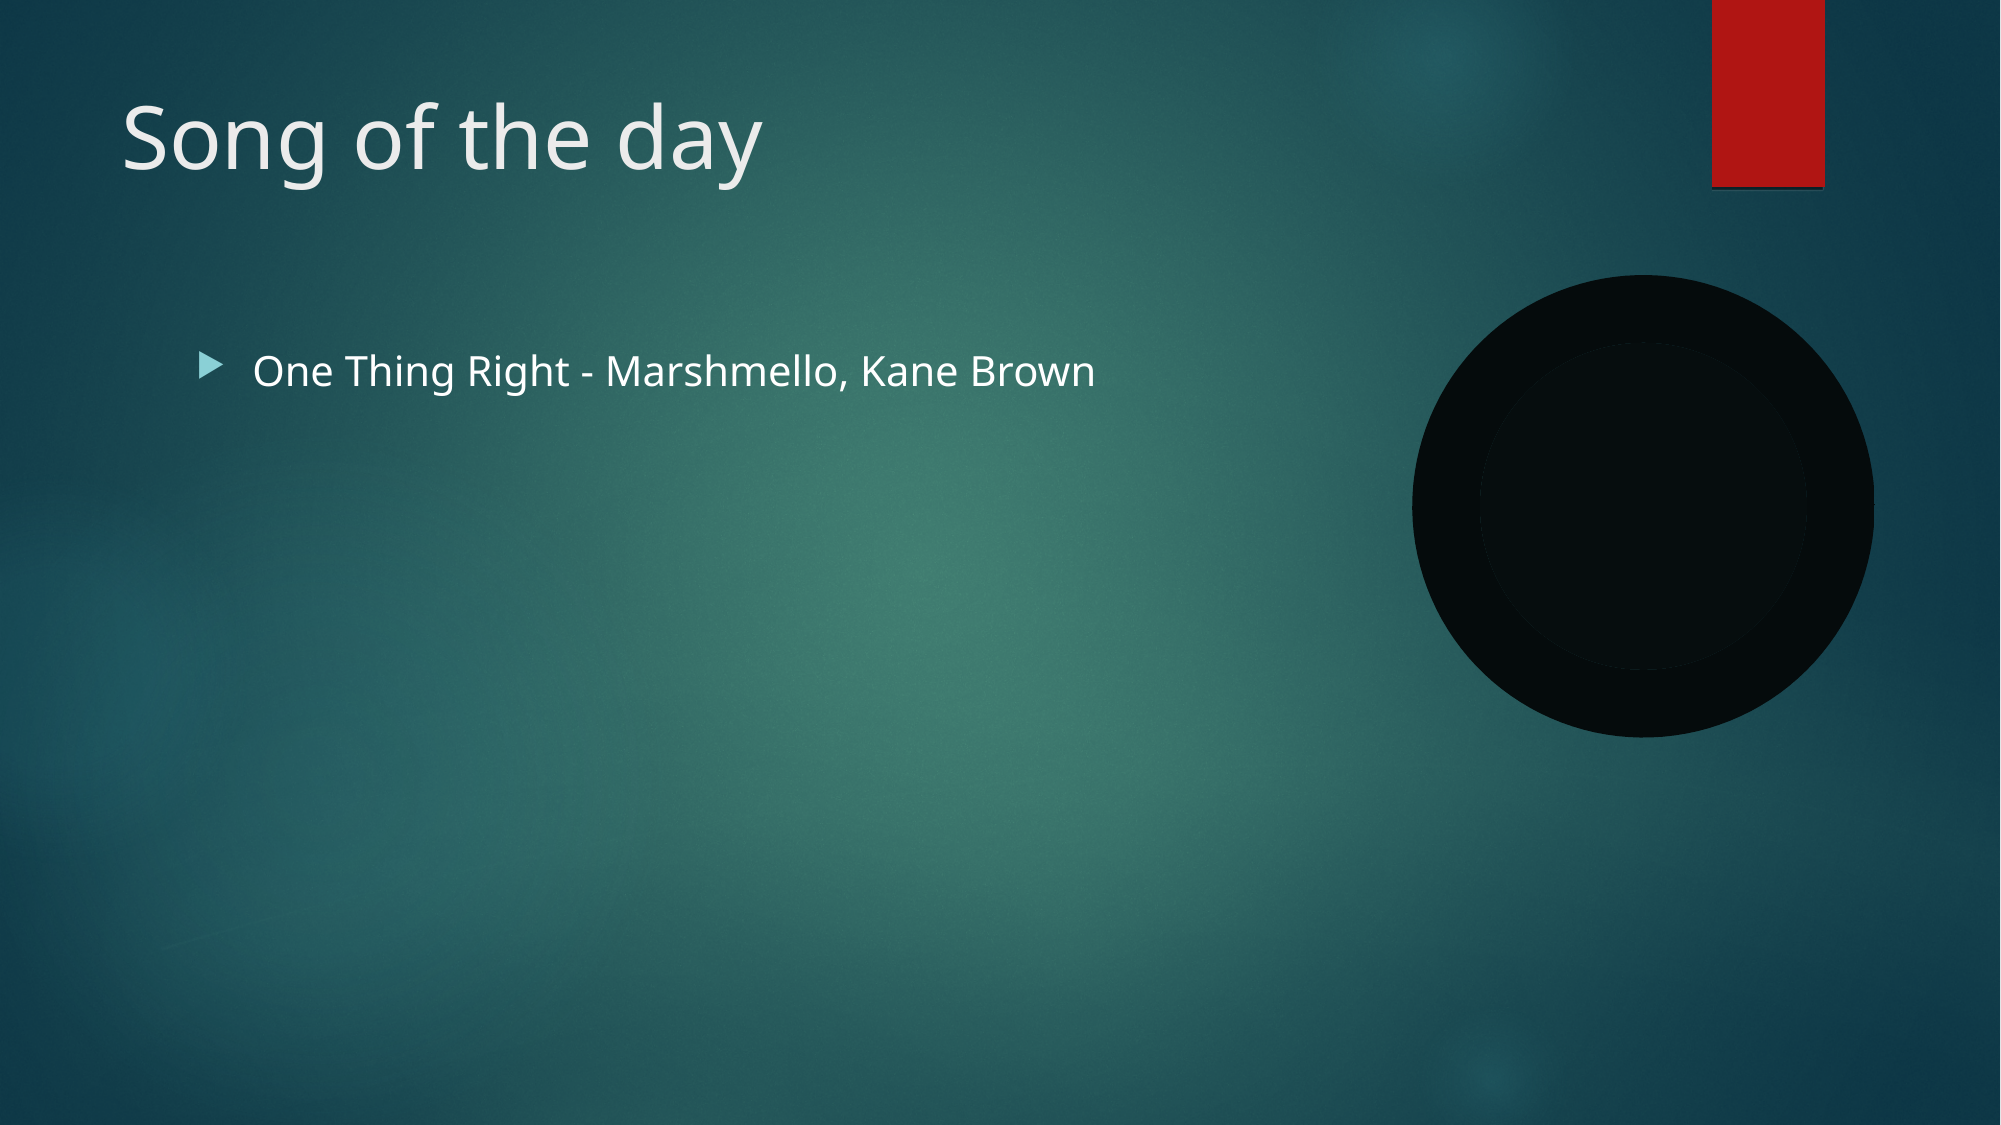

# Song of the day
One Thing Right - Marshmello, Kane Brown